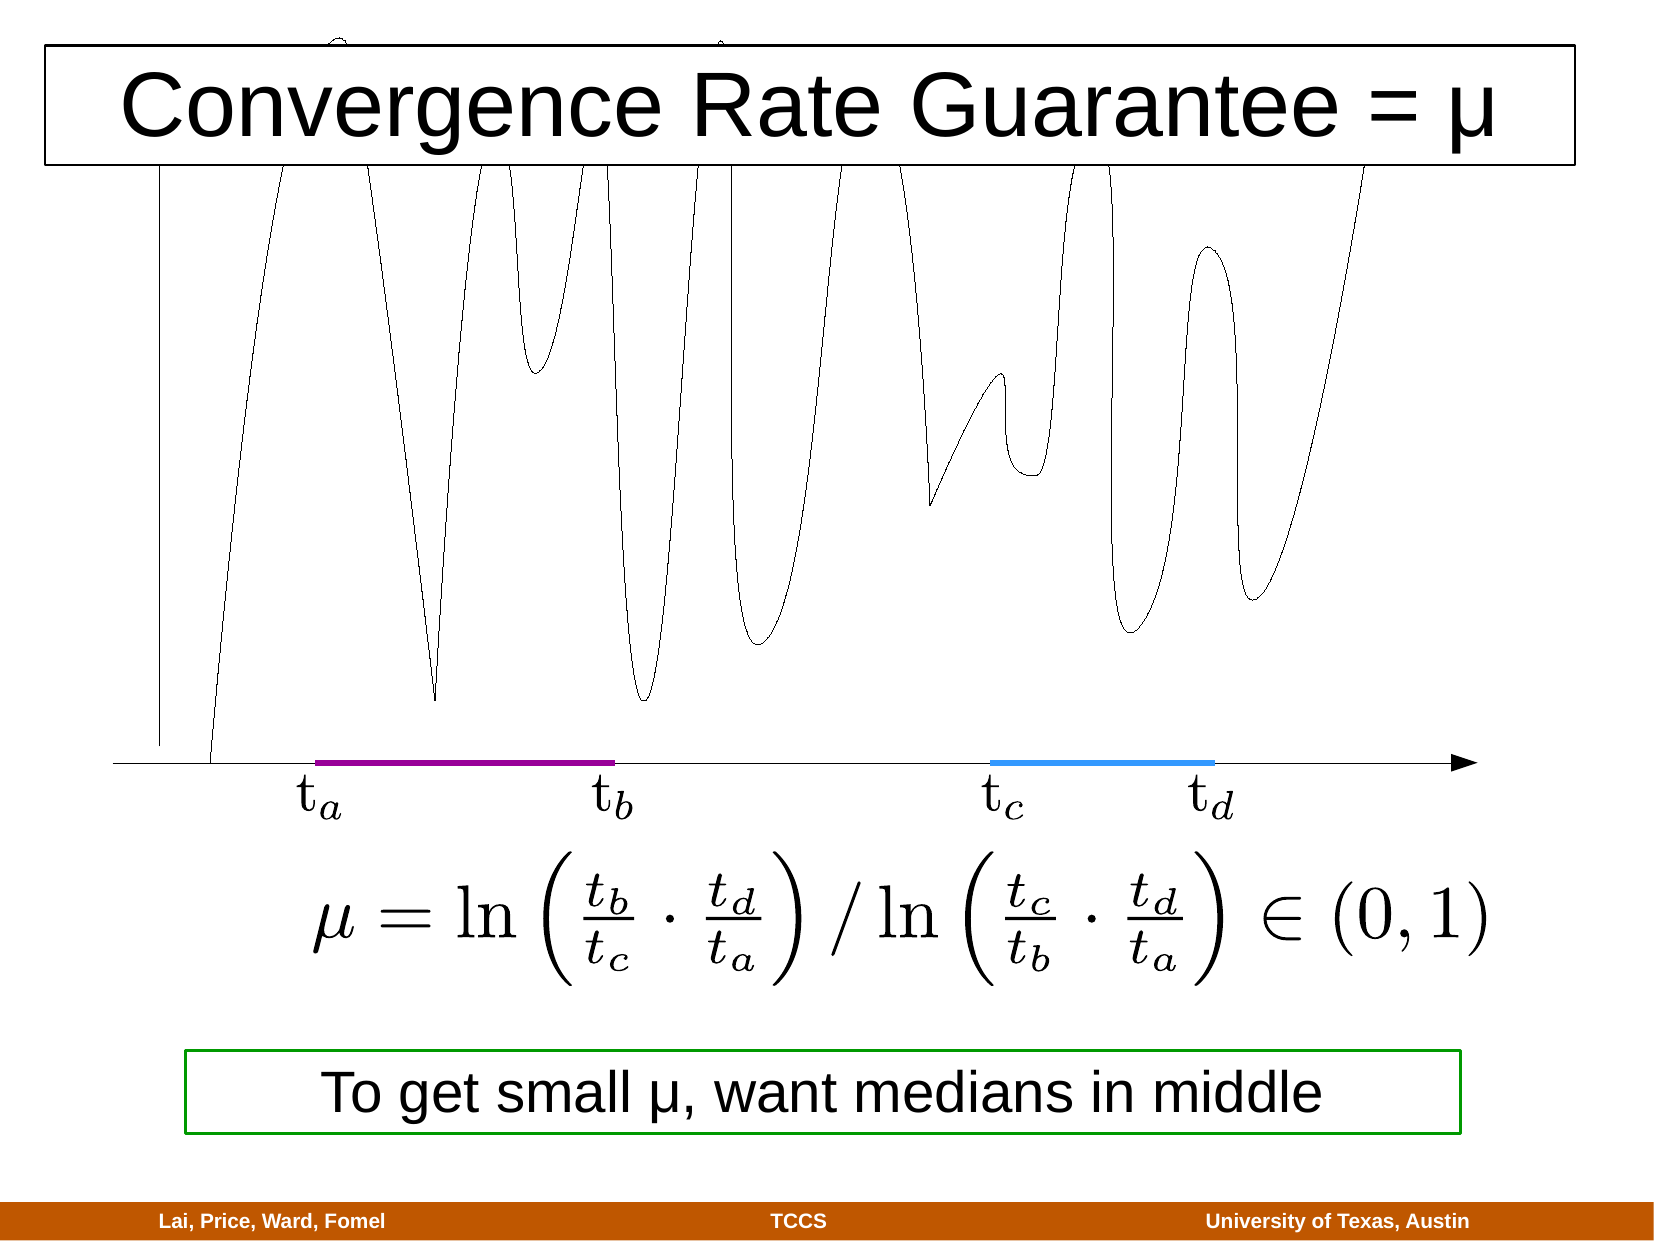

Convergence Rate Guarantee = μ
To get small μ, want medians in middle